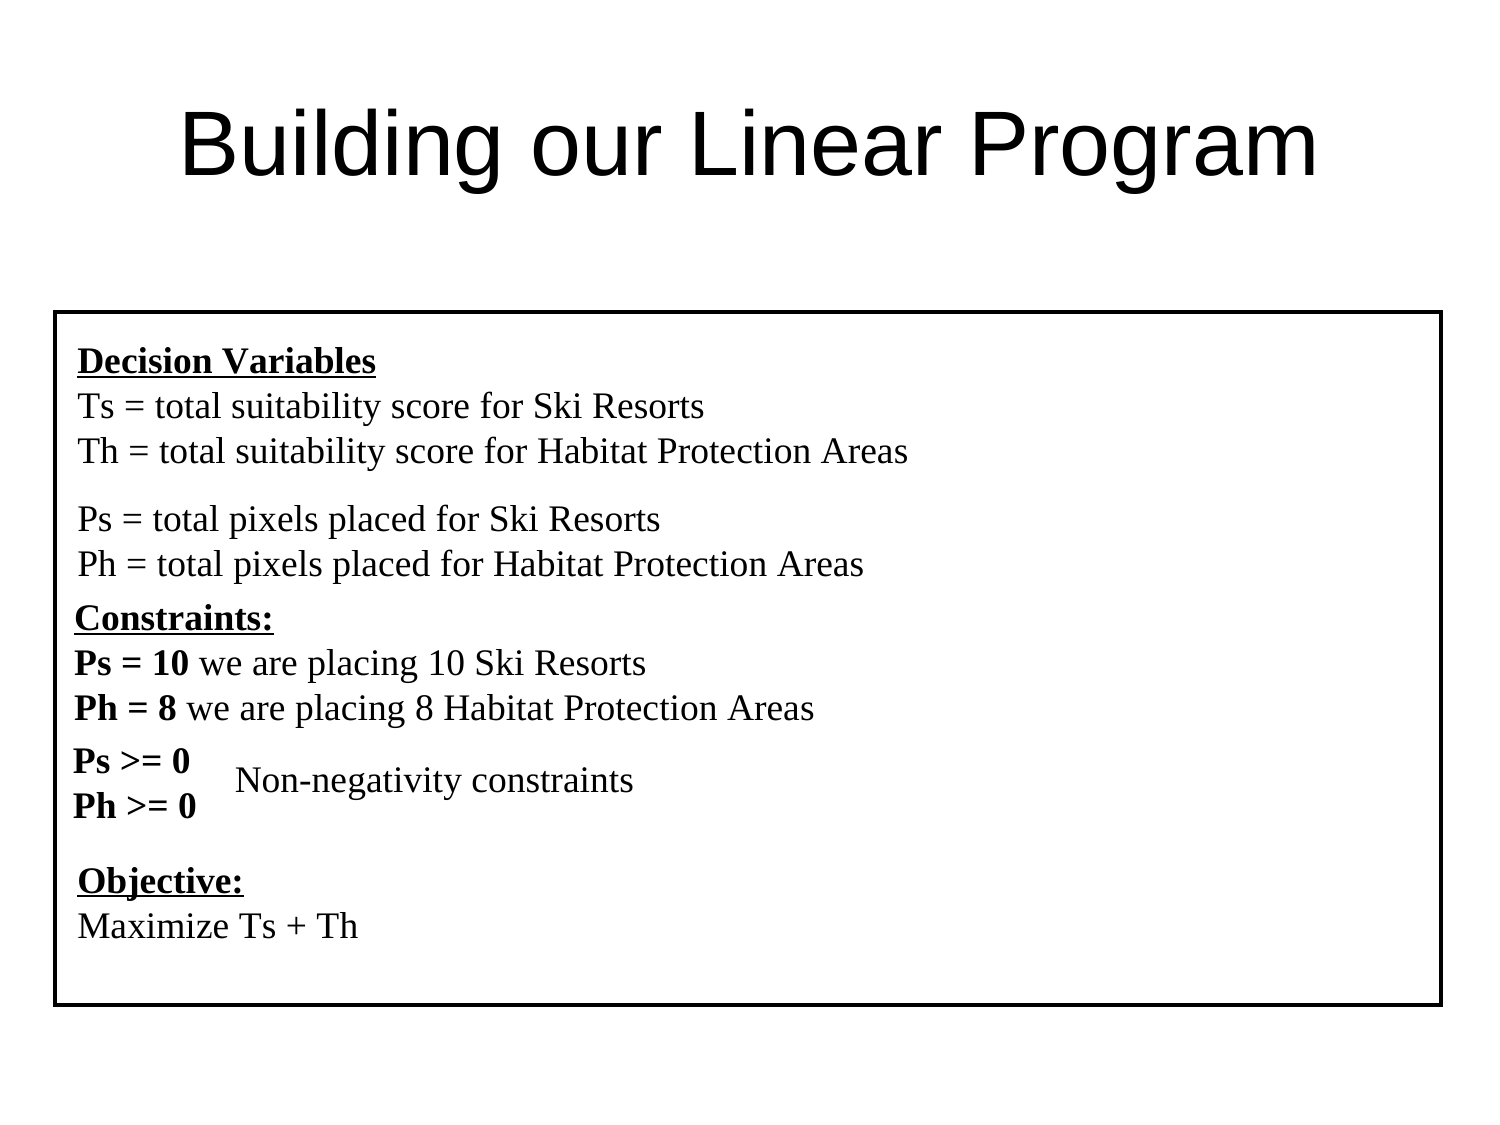

# Building our Linear Program
Decision Variables
Ts = total suitability score for Ski Resorts
Th = total suitability score for Habitat Protection Areas
Ps = total pixels placed for Ski Resorts
Ph = total pixels placed for Habitat Protection Areas
Constraints:
Ps = 10 we are placing 10 Ski Resorts
Ph = 8 we are placing 8 Habitat Protection Areas
Ps >= 0
Ph >= 0
Non-negativity constraints
Objective:
Maximize Ts + Th